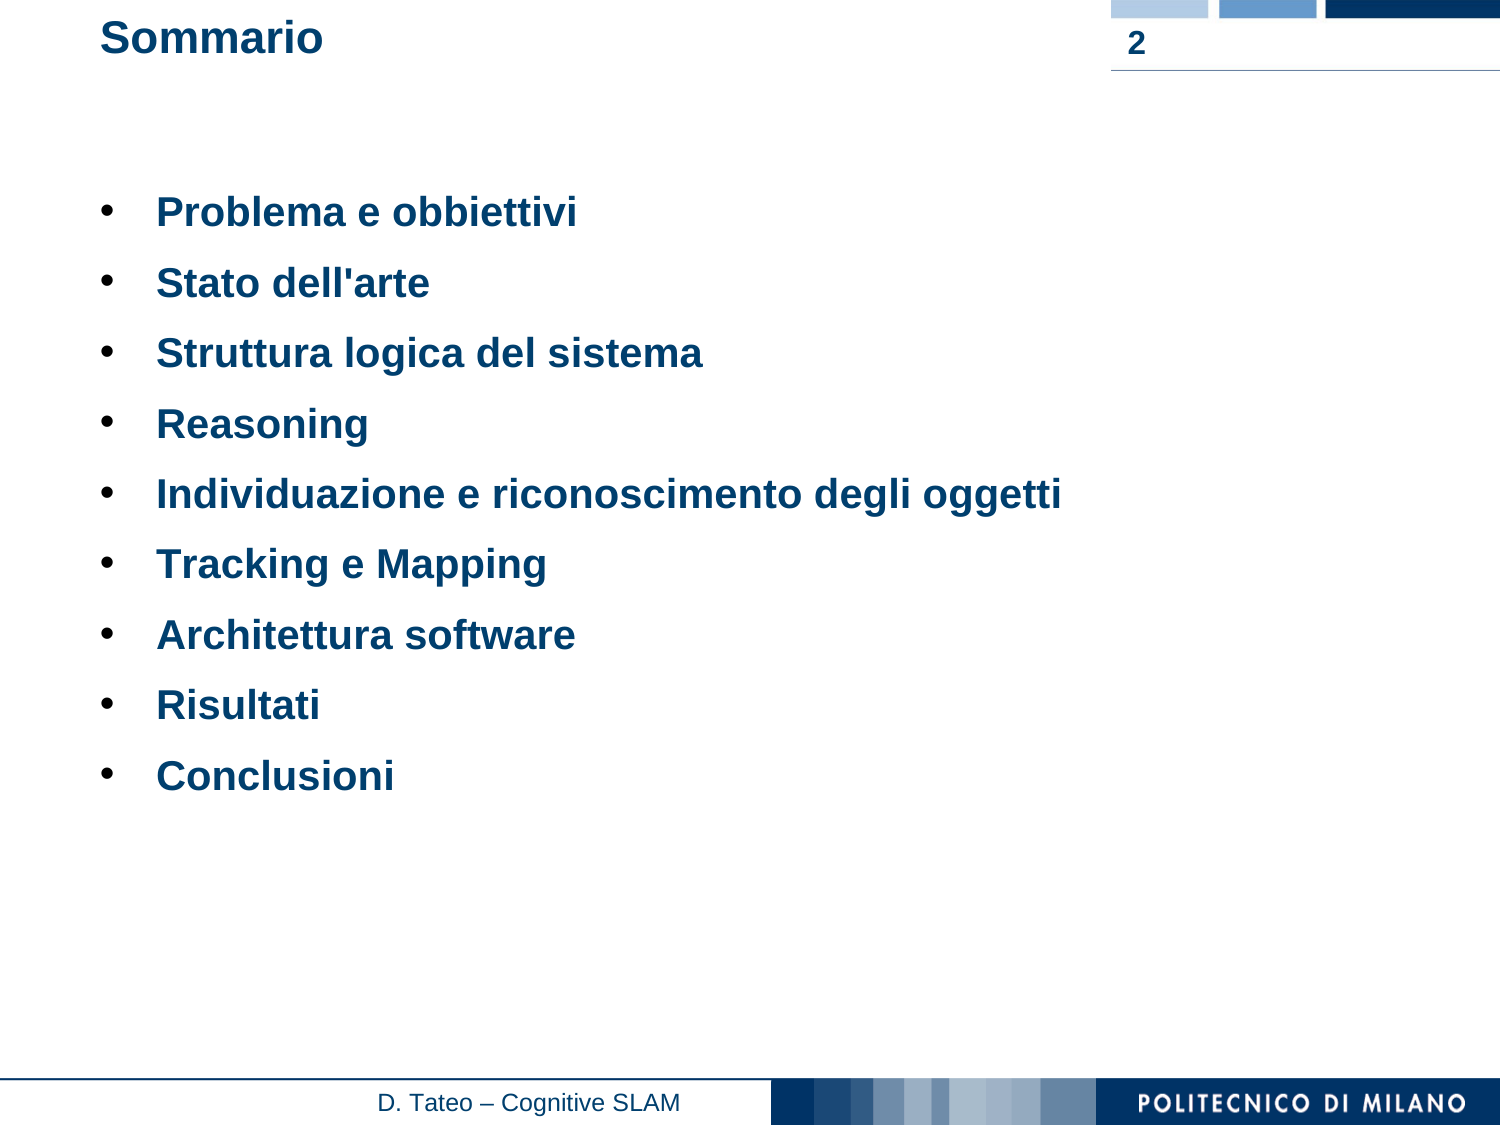

# Sommario
Problema e obbiettivi
Stato dell'arte
Struttura logica del sistema
Reasoning
Individuazione e riconoscimento degli oggetti
Tracking e Mapping
Architettura software
Risultati
Conclusioni